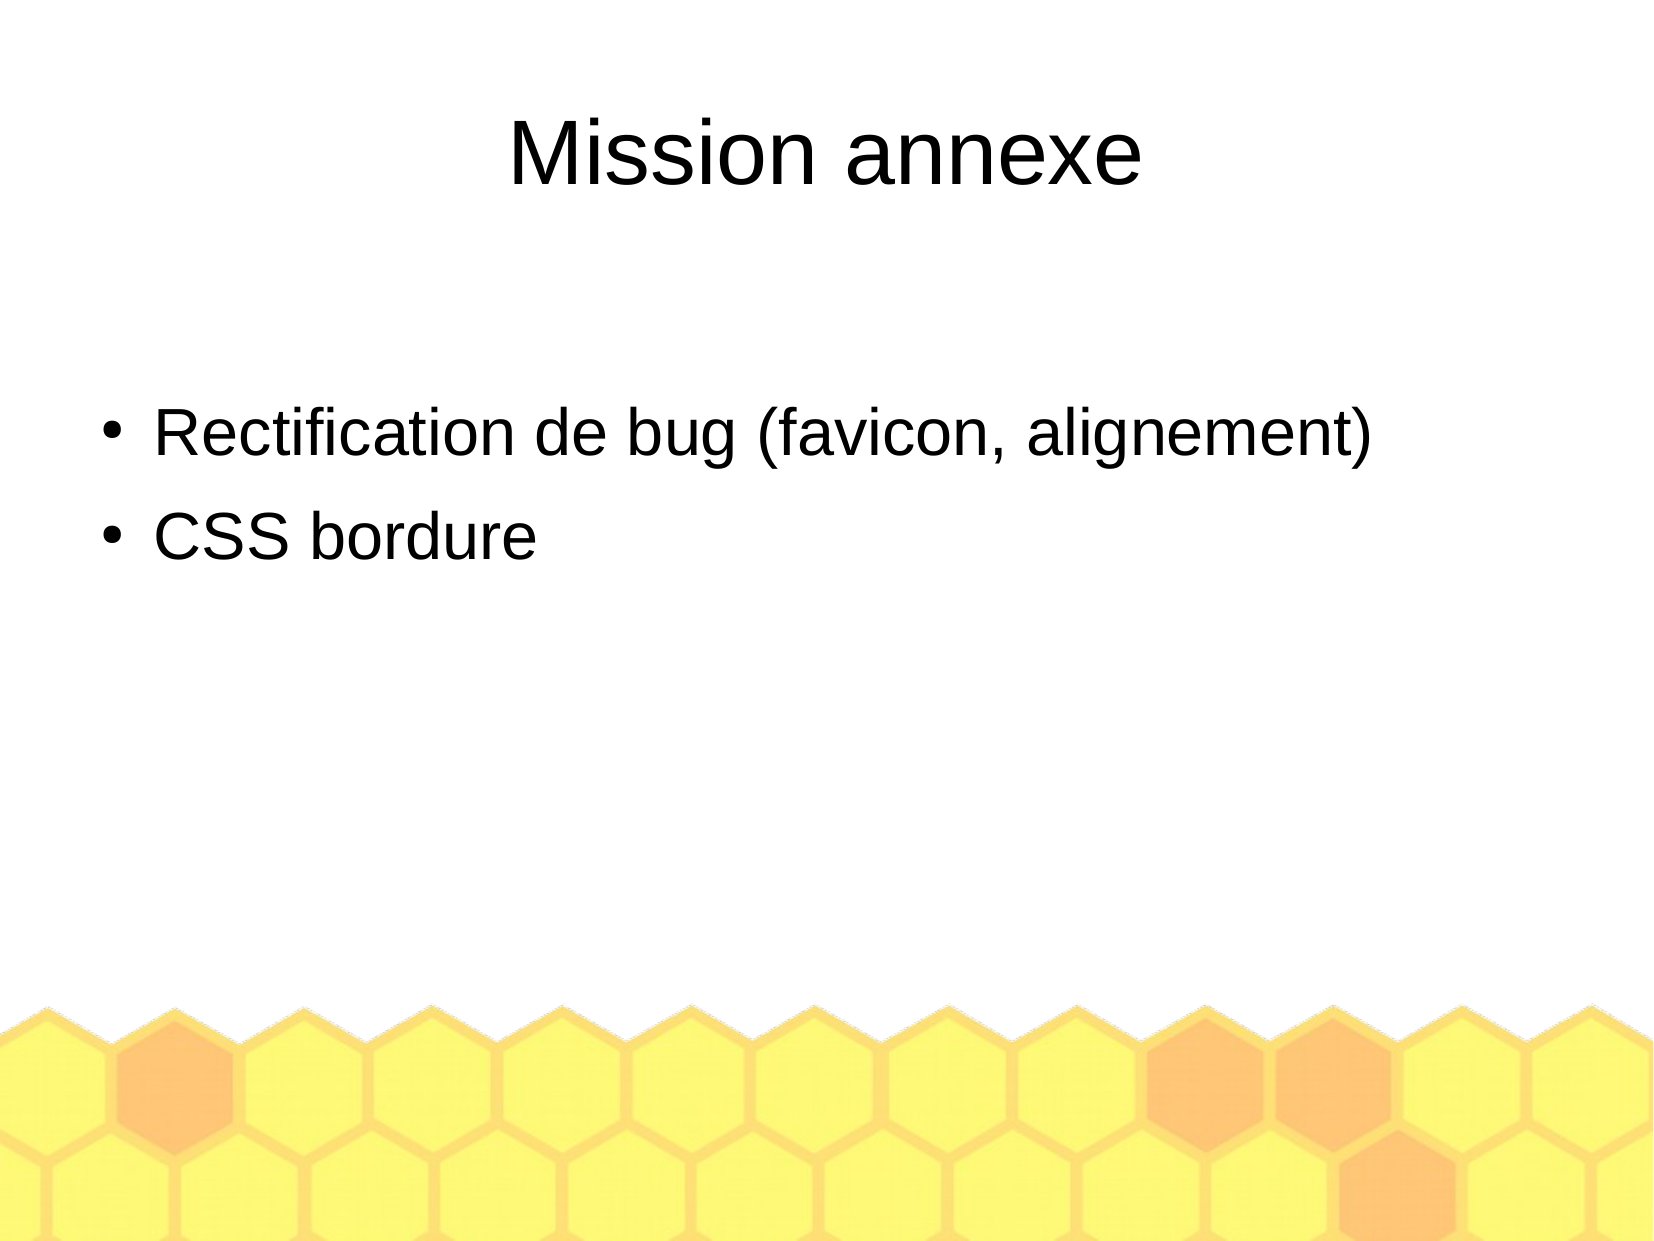

# Mission annexe
Rectification de bug (favicon, alignement)
CSS bordure